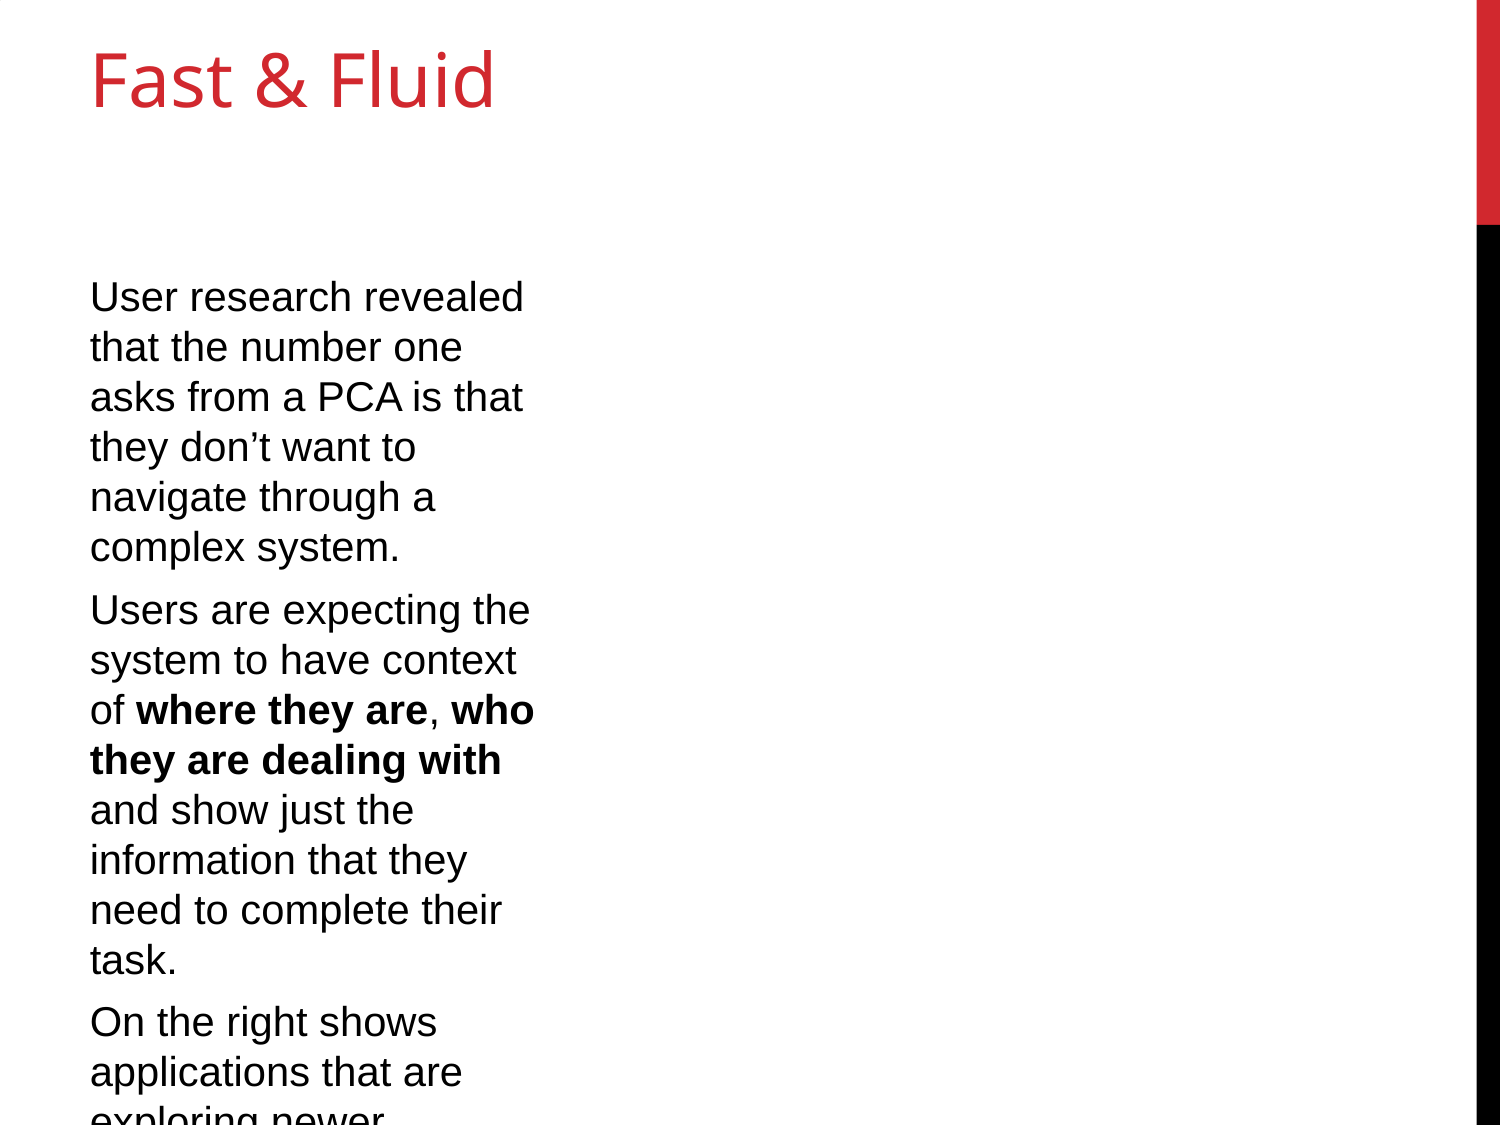

Fast & Fluid
# User research revealed that the number one asks from a PCA is that they don’t want to navigate through a complex system.
Users are expecting the system to have context of where they are, who they are dealing with and show just the information that they need to complete their task.
On the right shows applications that are exploring newer paradigms using gestures, flat design and audio that make applications unique.